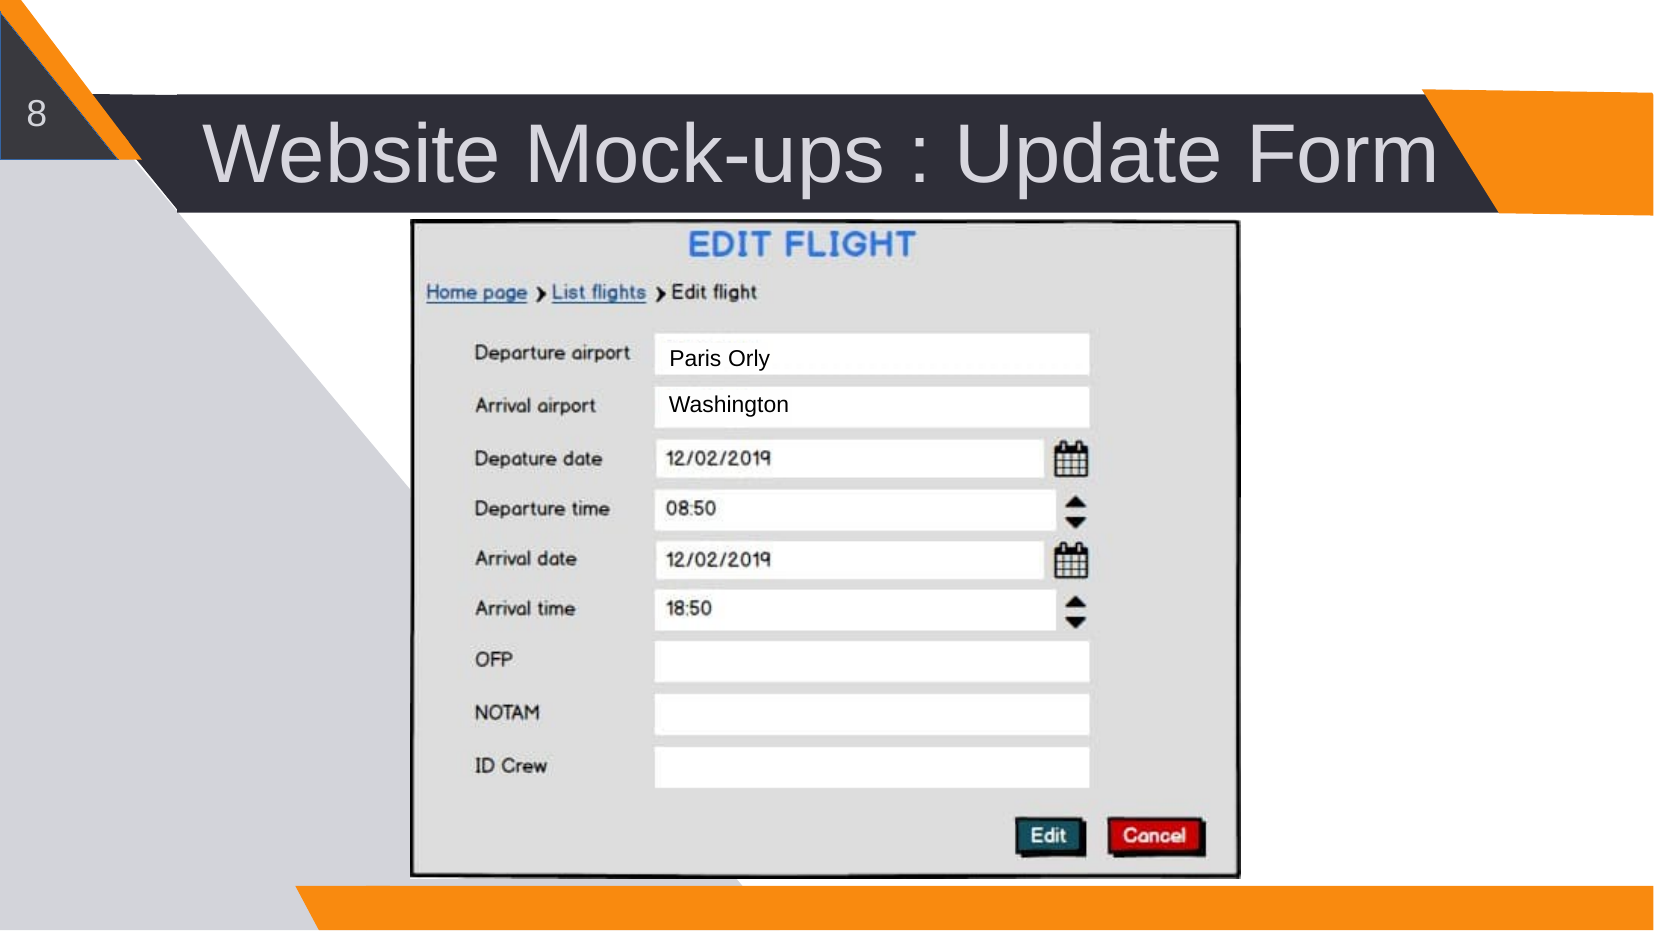

8
2
Website Mock-ups : Update Form
Paris Orly
Washington